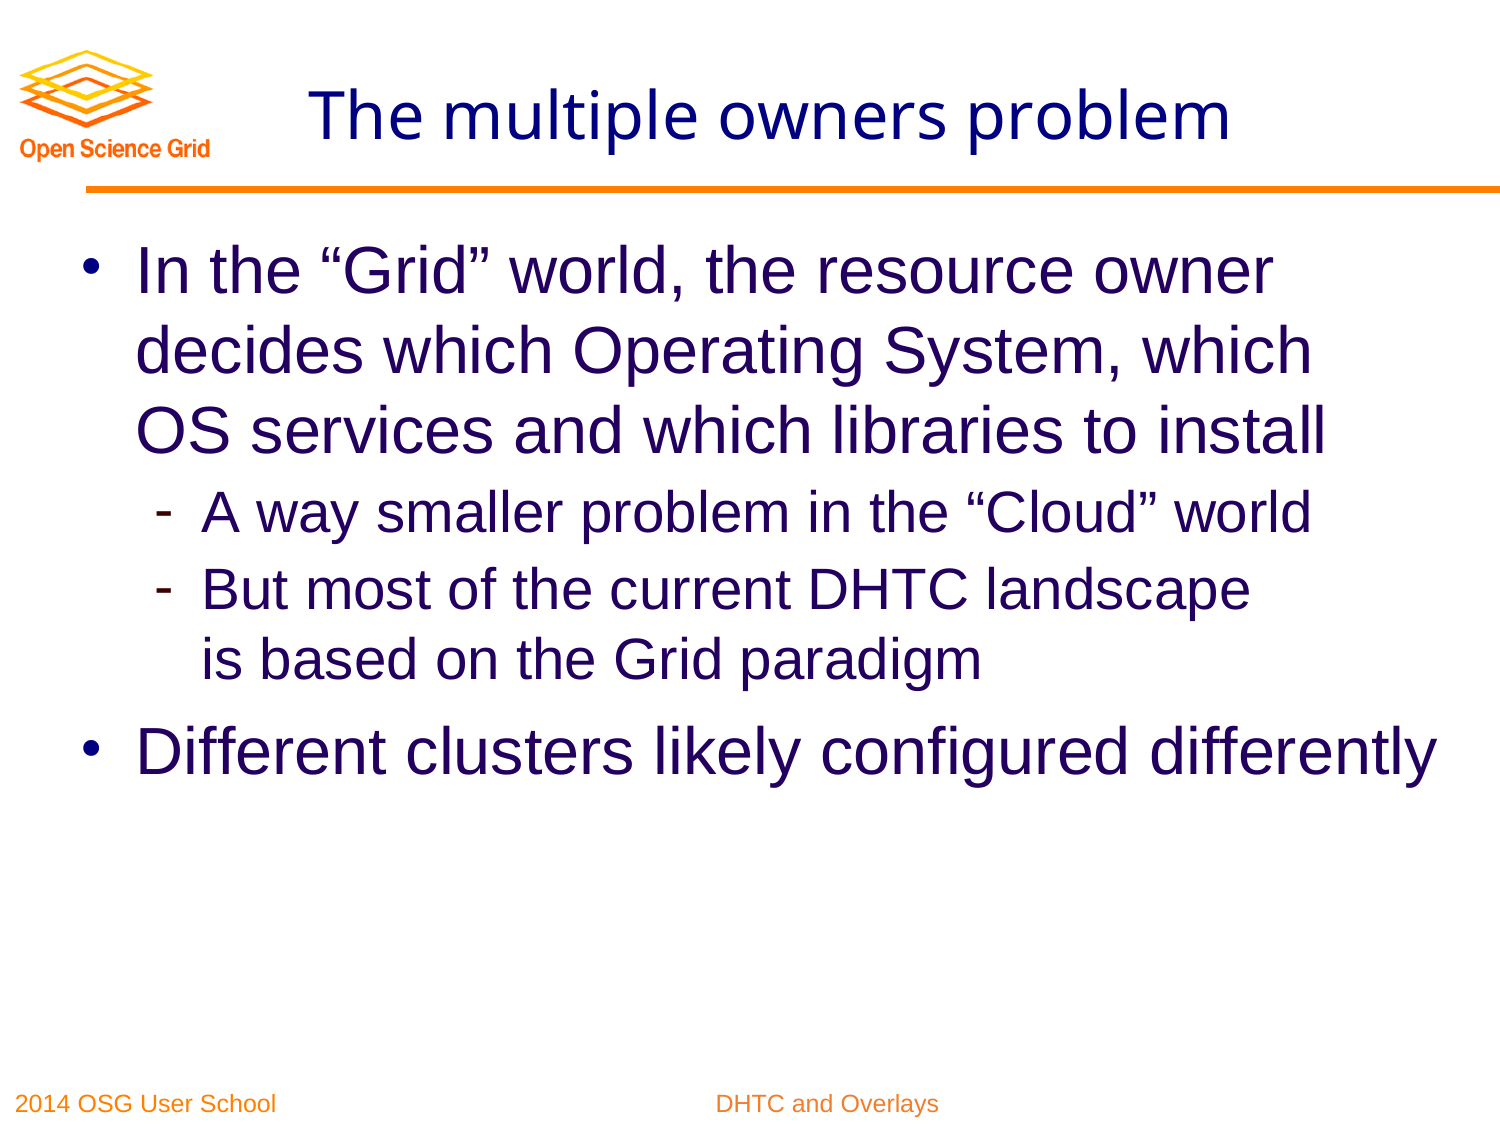

# The multiple owners problem
In the “Grid” world, the resource owner decides which Operating System, which OS services and which libraries to install
A way smaller problem in the “Cloud” world
But most of the current DHTC landscape is based on the Grid paradigm
Different clusters likely configured differently